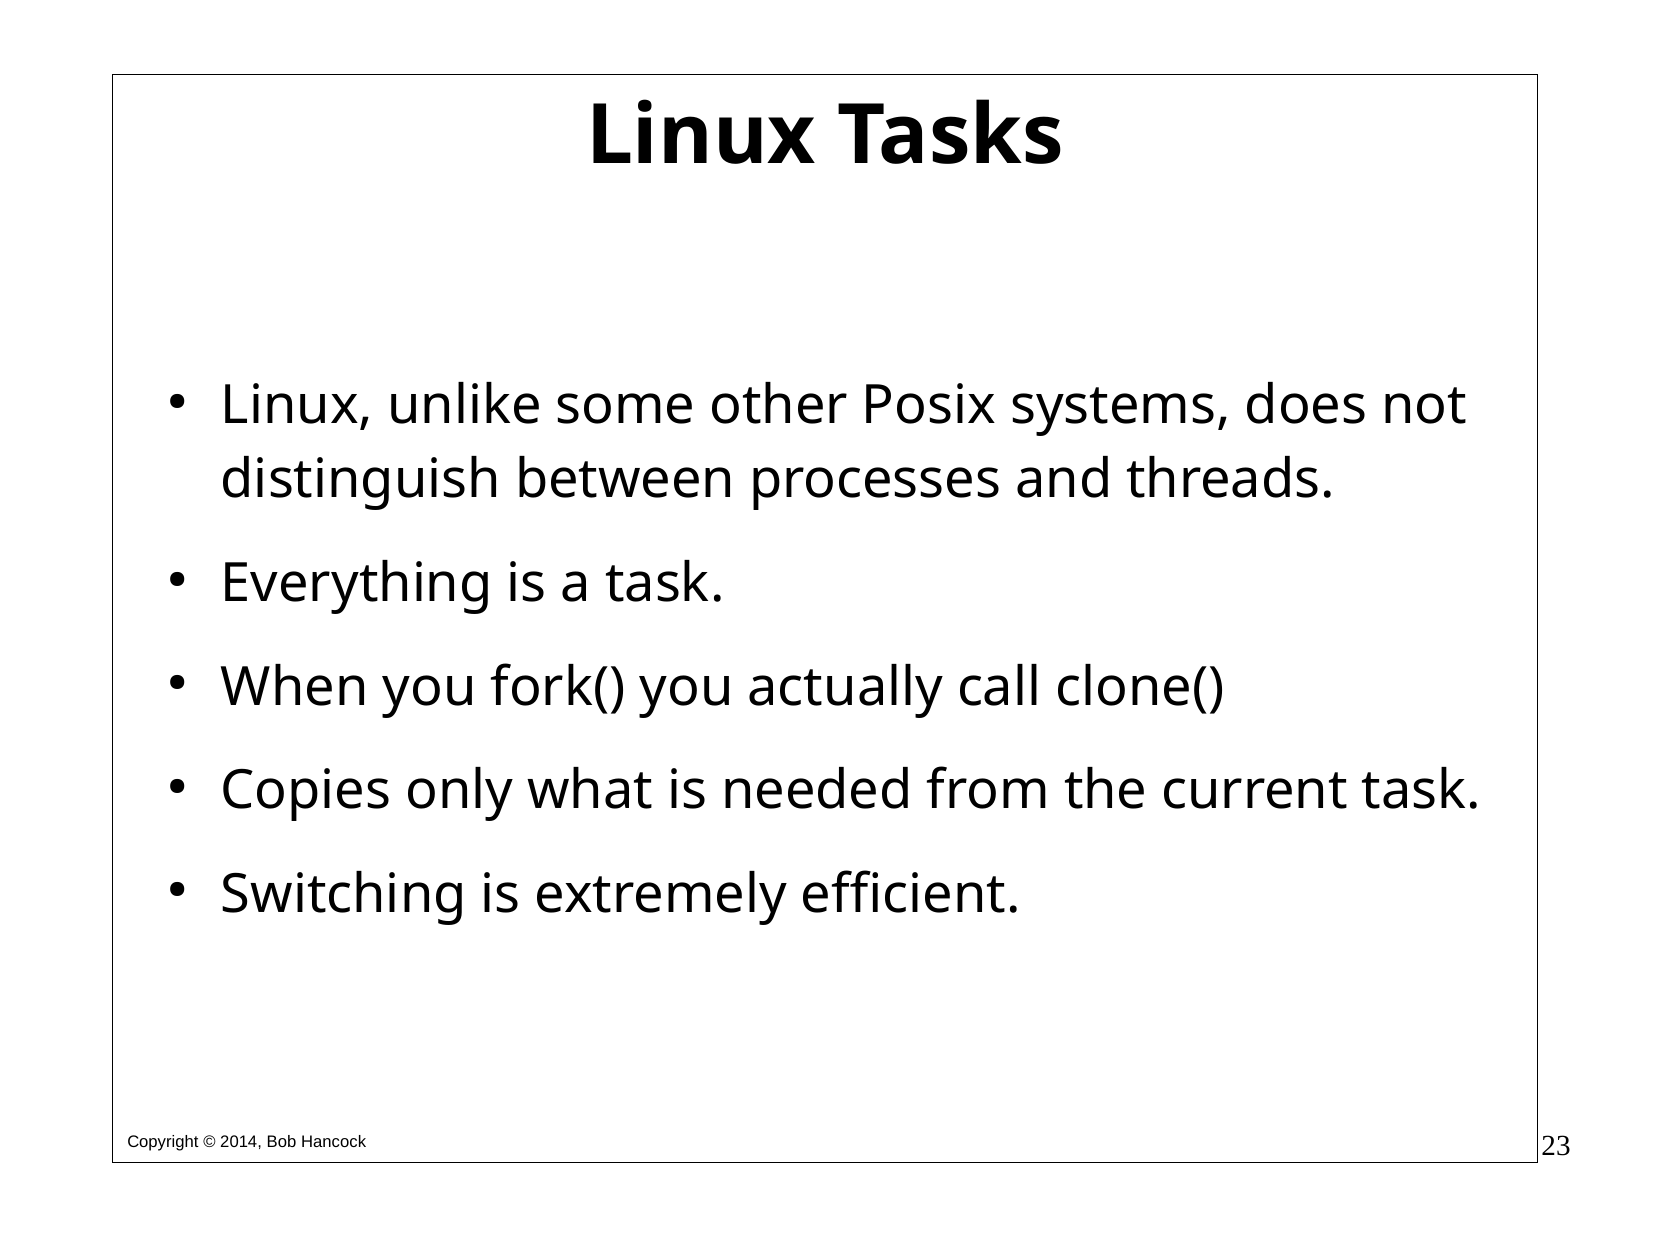

# Linux Tasks
Linux, unlike some other Posix systems, does not distinguish between processes and threads.
Everything is a task.
When you fork() you actually call clone()
Copies only what is needed from the current task.
Switching is extremely efficient.
Copyright © 2014, Bob Hancock
23